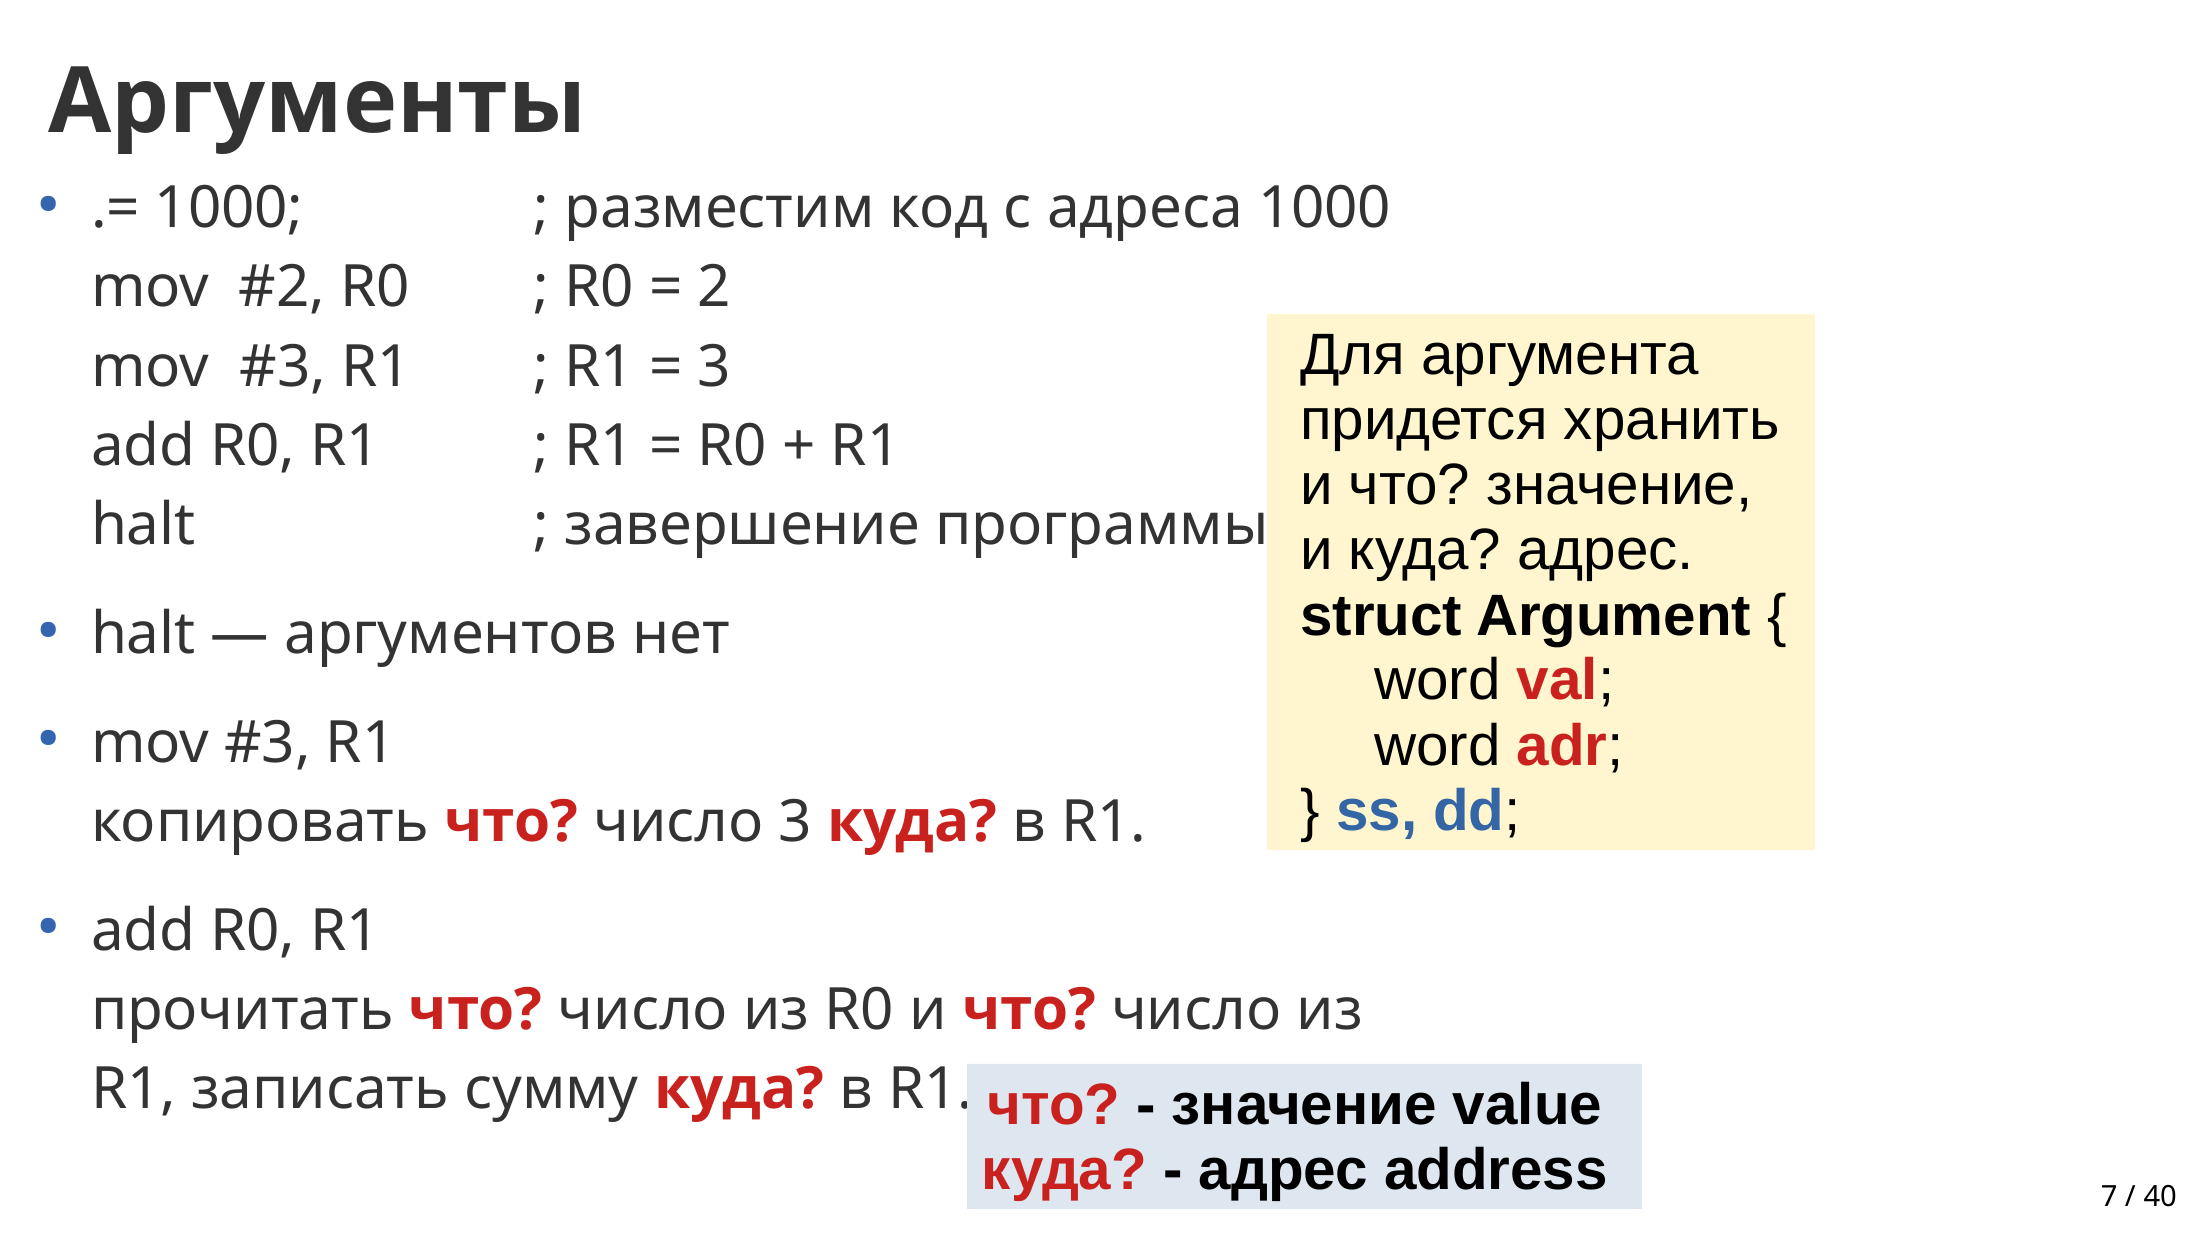

# Аргументы
.= 1000;				; разместим код с адреса 1000
mov	#2, R0		; R0 = 2
mov #3, R1		; R1 = 3
add R0, R1			; R1 = R0 + R1
halt					; завершение программы
halt — аргументов нет
mov #3, R1
копировать что? число 3 куда? в R1.
add R0, R1
прочитать что? число из R0 и что? число из R1, записать сумму куда? в R1.
Для аргумента
придется хранить
и что? значение,
и куда? адрес.
struct Argument {
	word val;
	word adr;
} ss, dd;
что? - значение value
куда? - адрес address
7